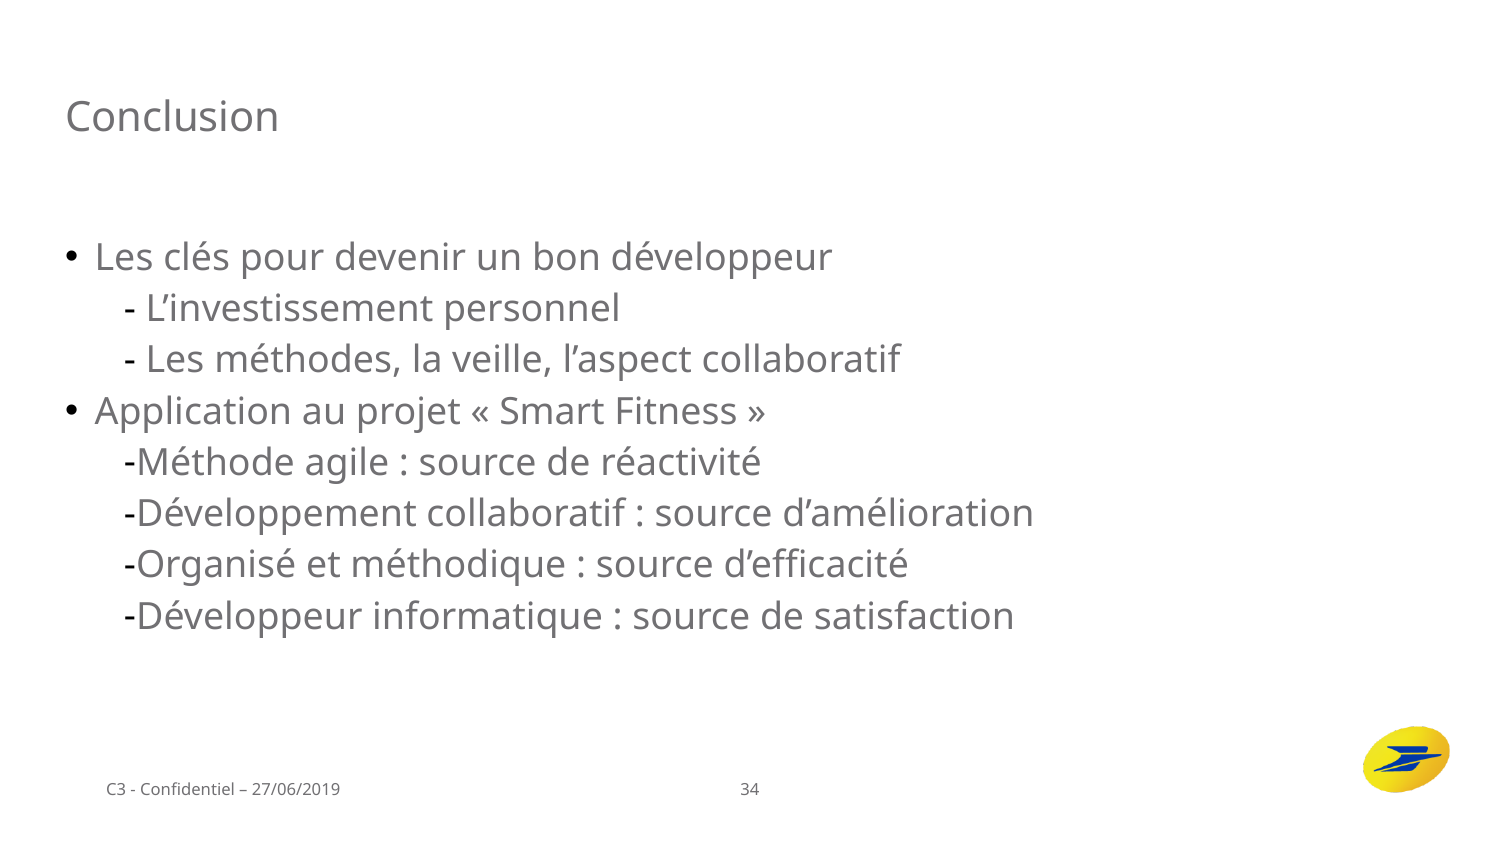

Conclusion
# Les clés pour devenir un bon développeur
 L’investissement personnel
 Les méthodes, la veille, l’aspect collaboratif
Application au projet « Smart Fitness »
Méthode agile : source de réactivité
Développement collaboratif : source d’amélioration
Organisé et méthodique : source d’efficacité
Développeur informatique : source de satisfaction